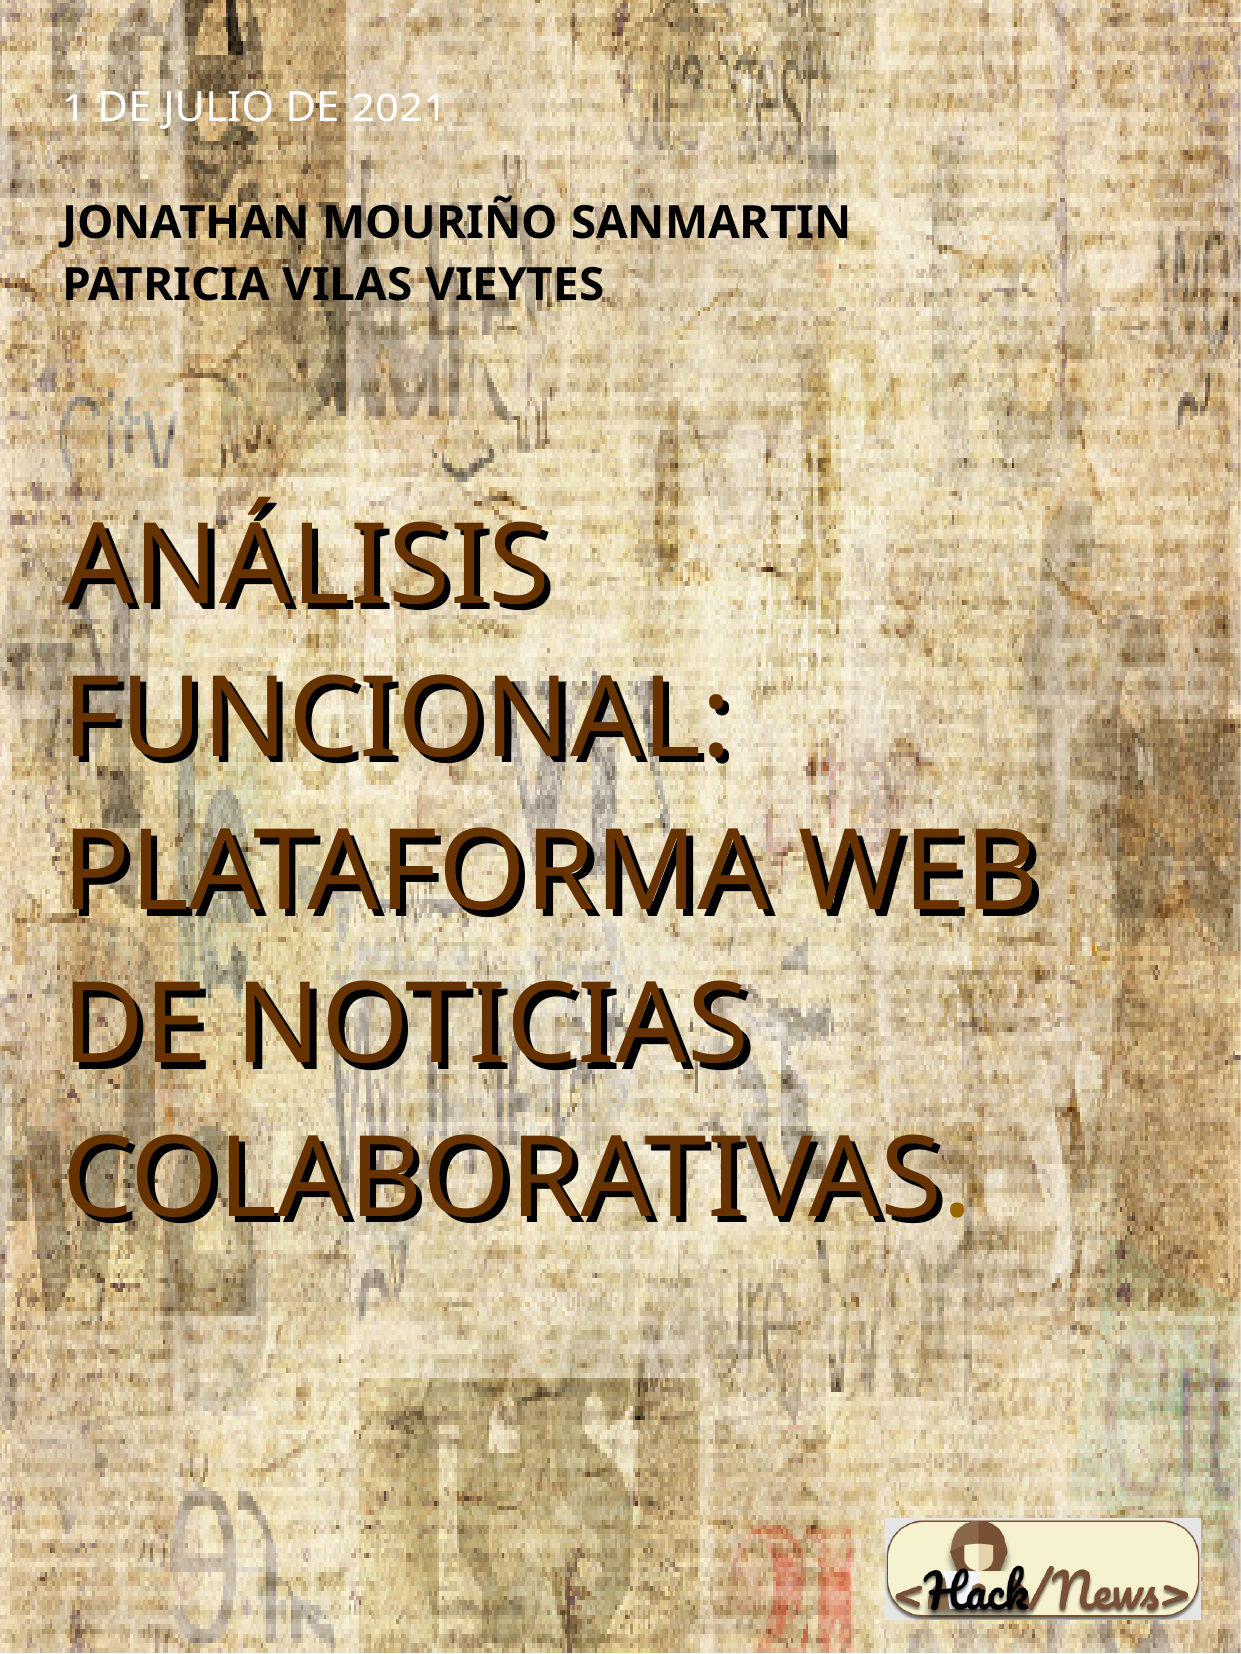

# 1 DE JULIO DE 2021 JONATHAN MOURIÑO SANMARTIN PATRICIA VILAS VIEYTES
ANÁLISIS FUNCIONAL: PLATAFORMA WEB DE NOTICIAS COLABORATIVAS.